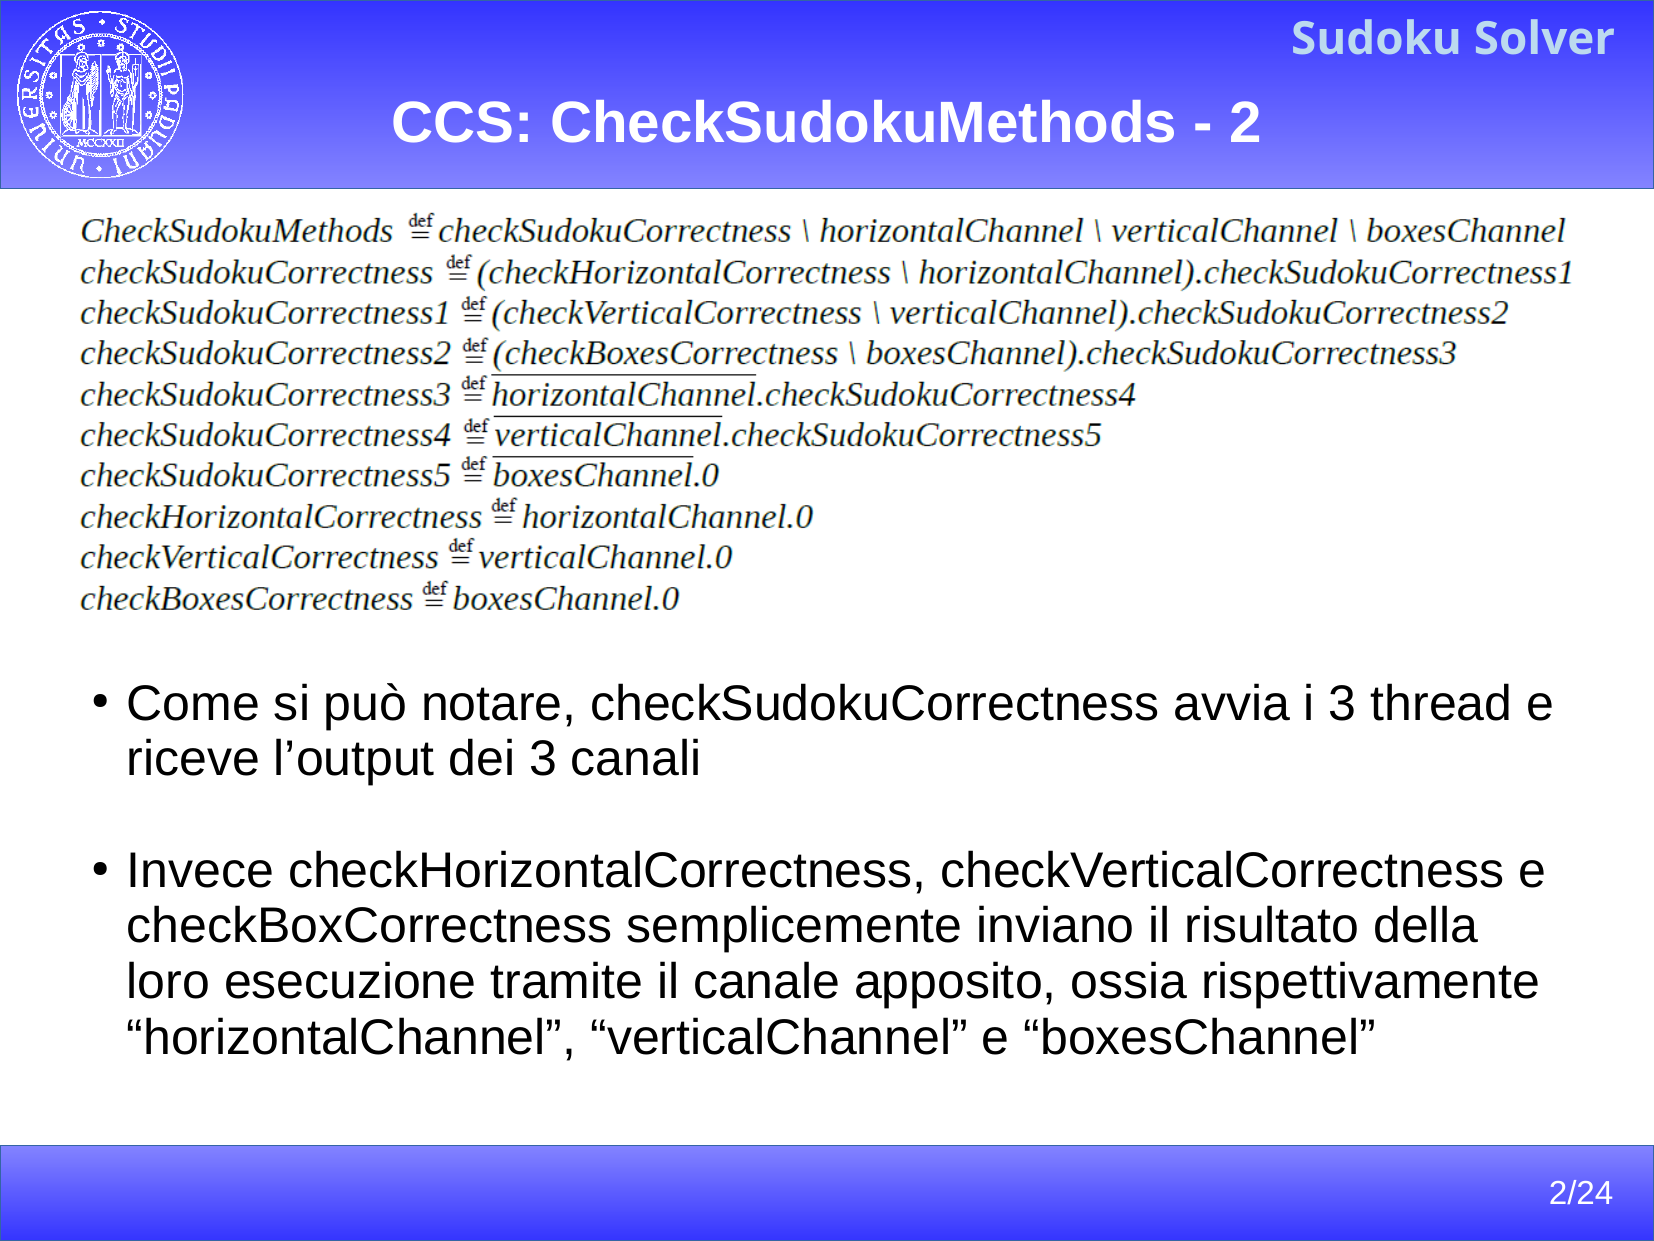

Sudoku Solver
CCS: CheckSudokuMethods - 2
Come si può notare, checkSudokuCorrectness avvia i 3 thread e riceve l’output dei 3 canali
Invece checkHorizontalCorrectness, checkVerticalCorrectness e checkBoxCorrectness semplicemente inviano il risultato della loro esecuzione tramite il canale apposito, ossia rispettivamente “horizontalChannel”, “verticalChannel” e “boxesChannel”
2/24